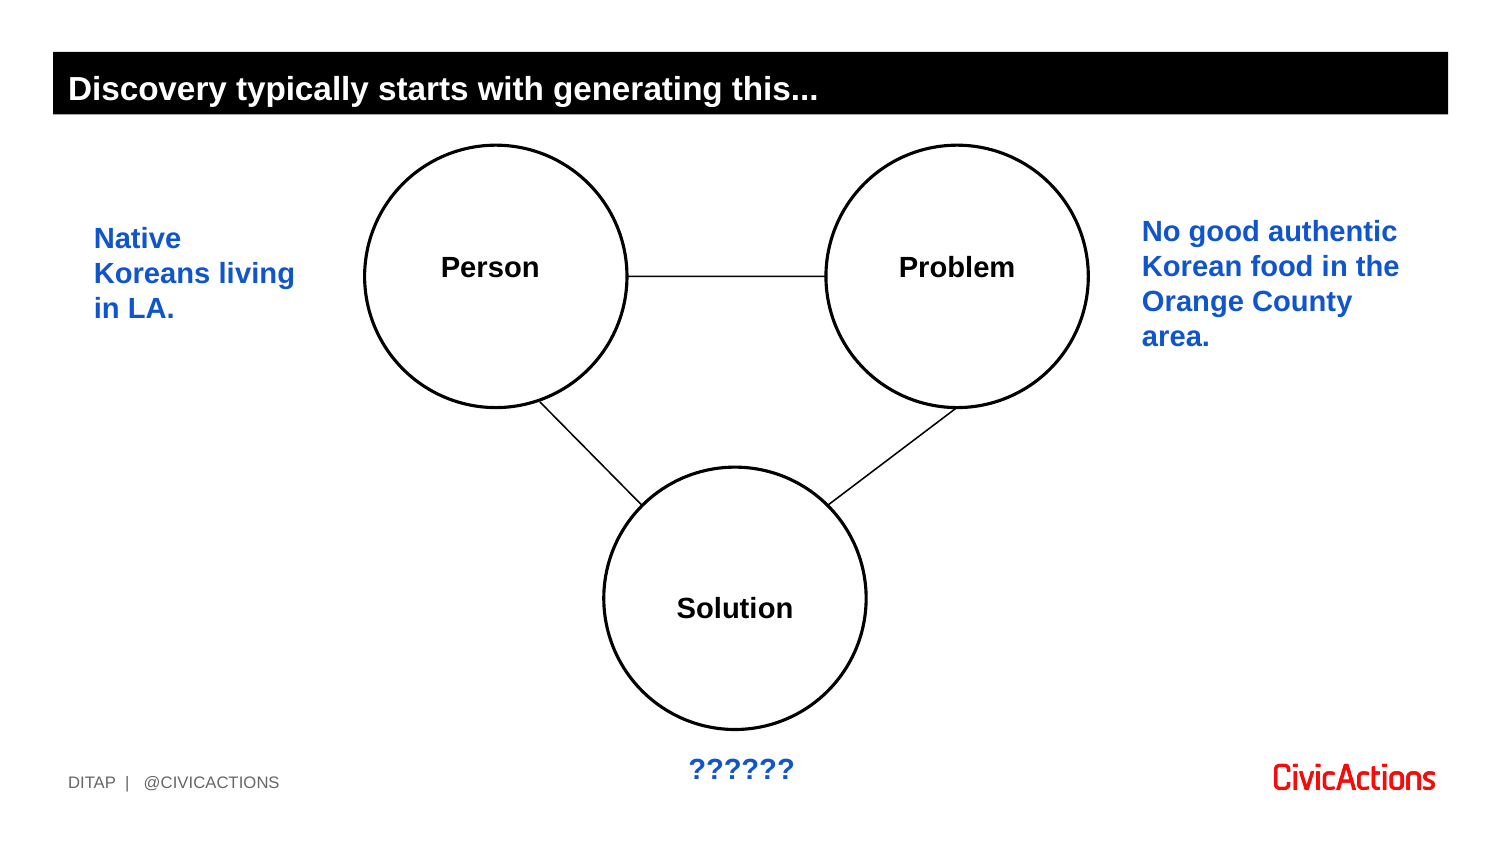

# Discovery typically starts with generating this...
No good authentic Korean food in the Orange County area.
Native Koreans living in LA.
Person
Problem
Solution
??????